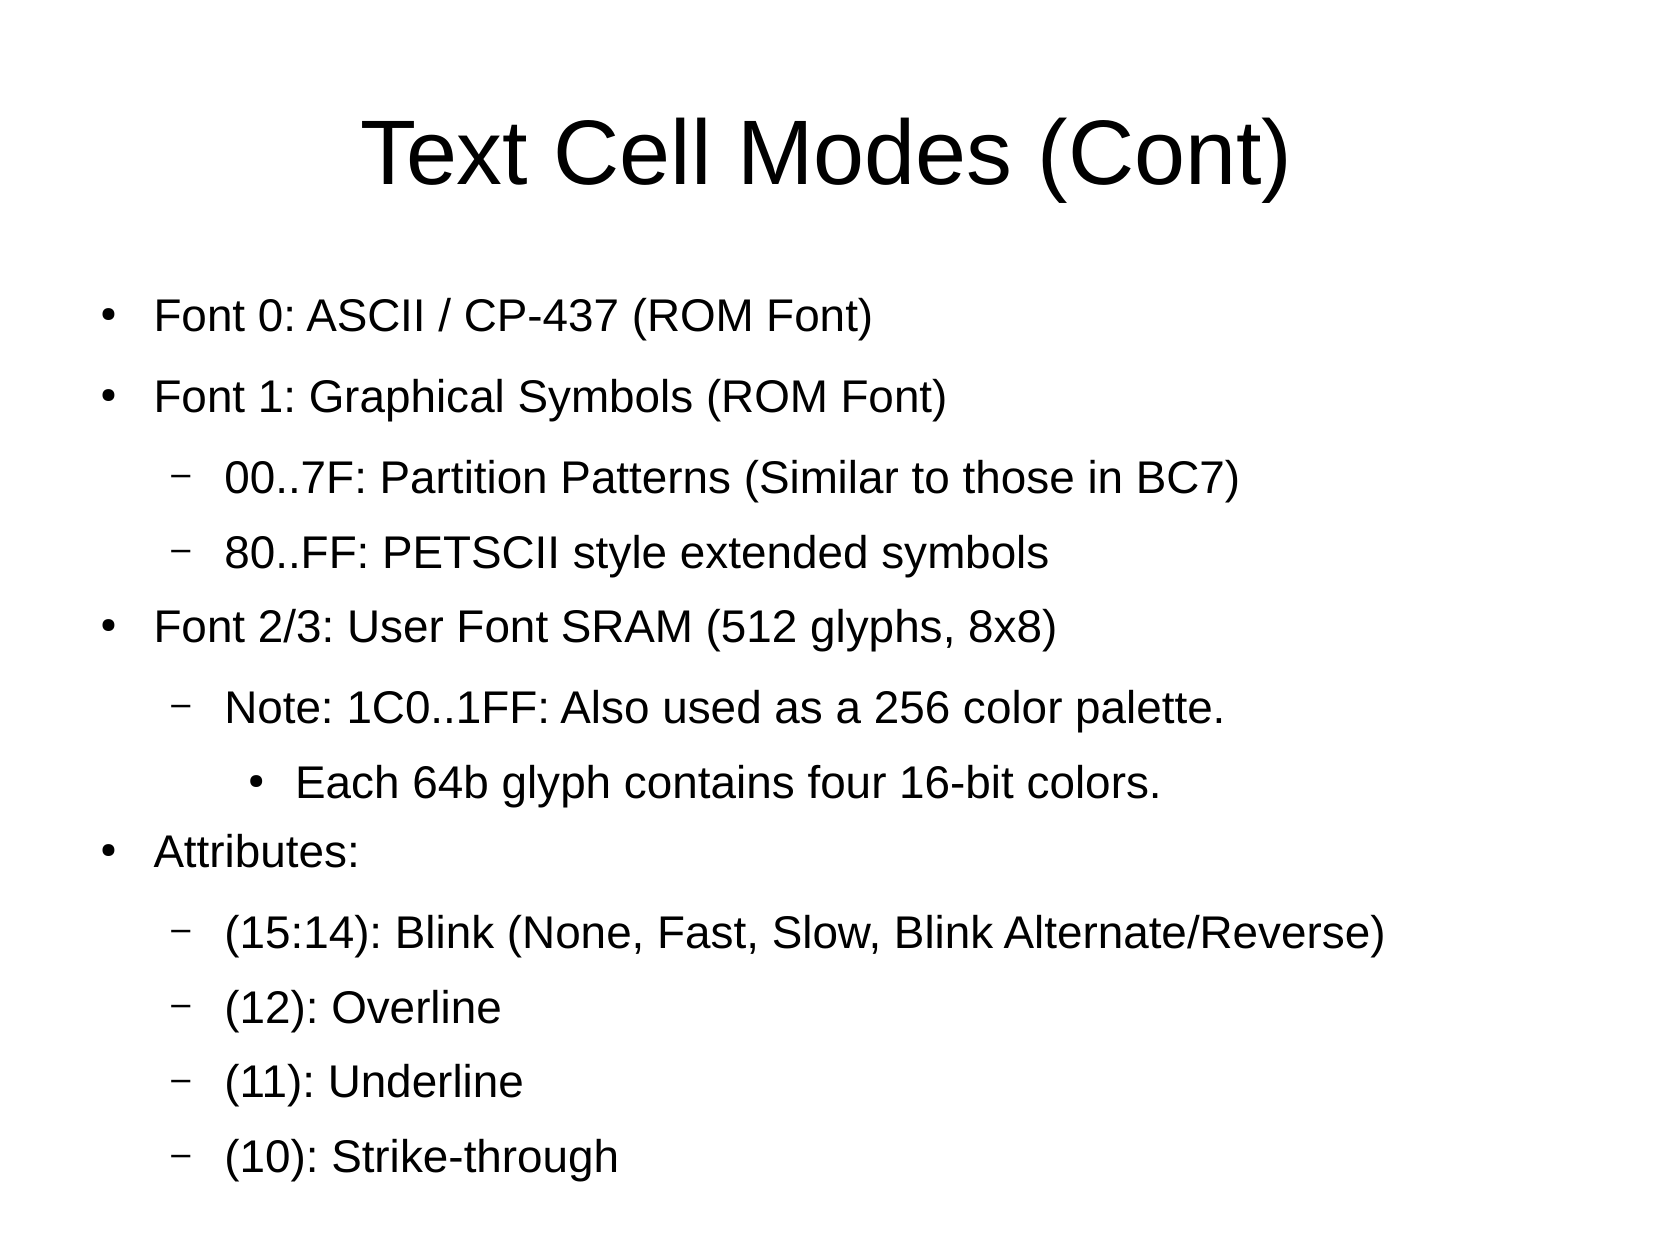

# Text Cell Modes (Cont)
Font 0: ASCII / CP-437 (ROM Font)
Font 1: Graphical Symbols (ROM Font)
00..7F: Partition Patterns (Similar to those in BC7)
80..FF: PETSCII style extended symbols
Font 2/3: User Font SRAM (512 glyphs, 8x8)
Note: 1C0..1FF: Also used as a 256 color palette.
Each 64b glyph contains four 16-bit colors.
Attributes:
(15:14): Blink (None, Fast, Slow, Blink Alternate/Reverse)
(12): Overline
(11): Underline
(10): Strike-through